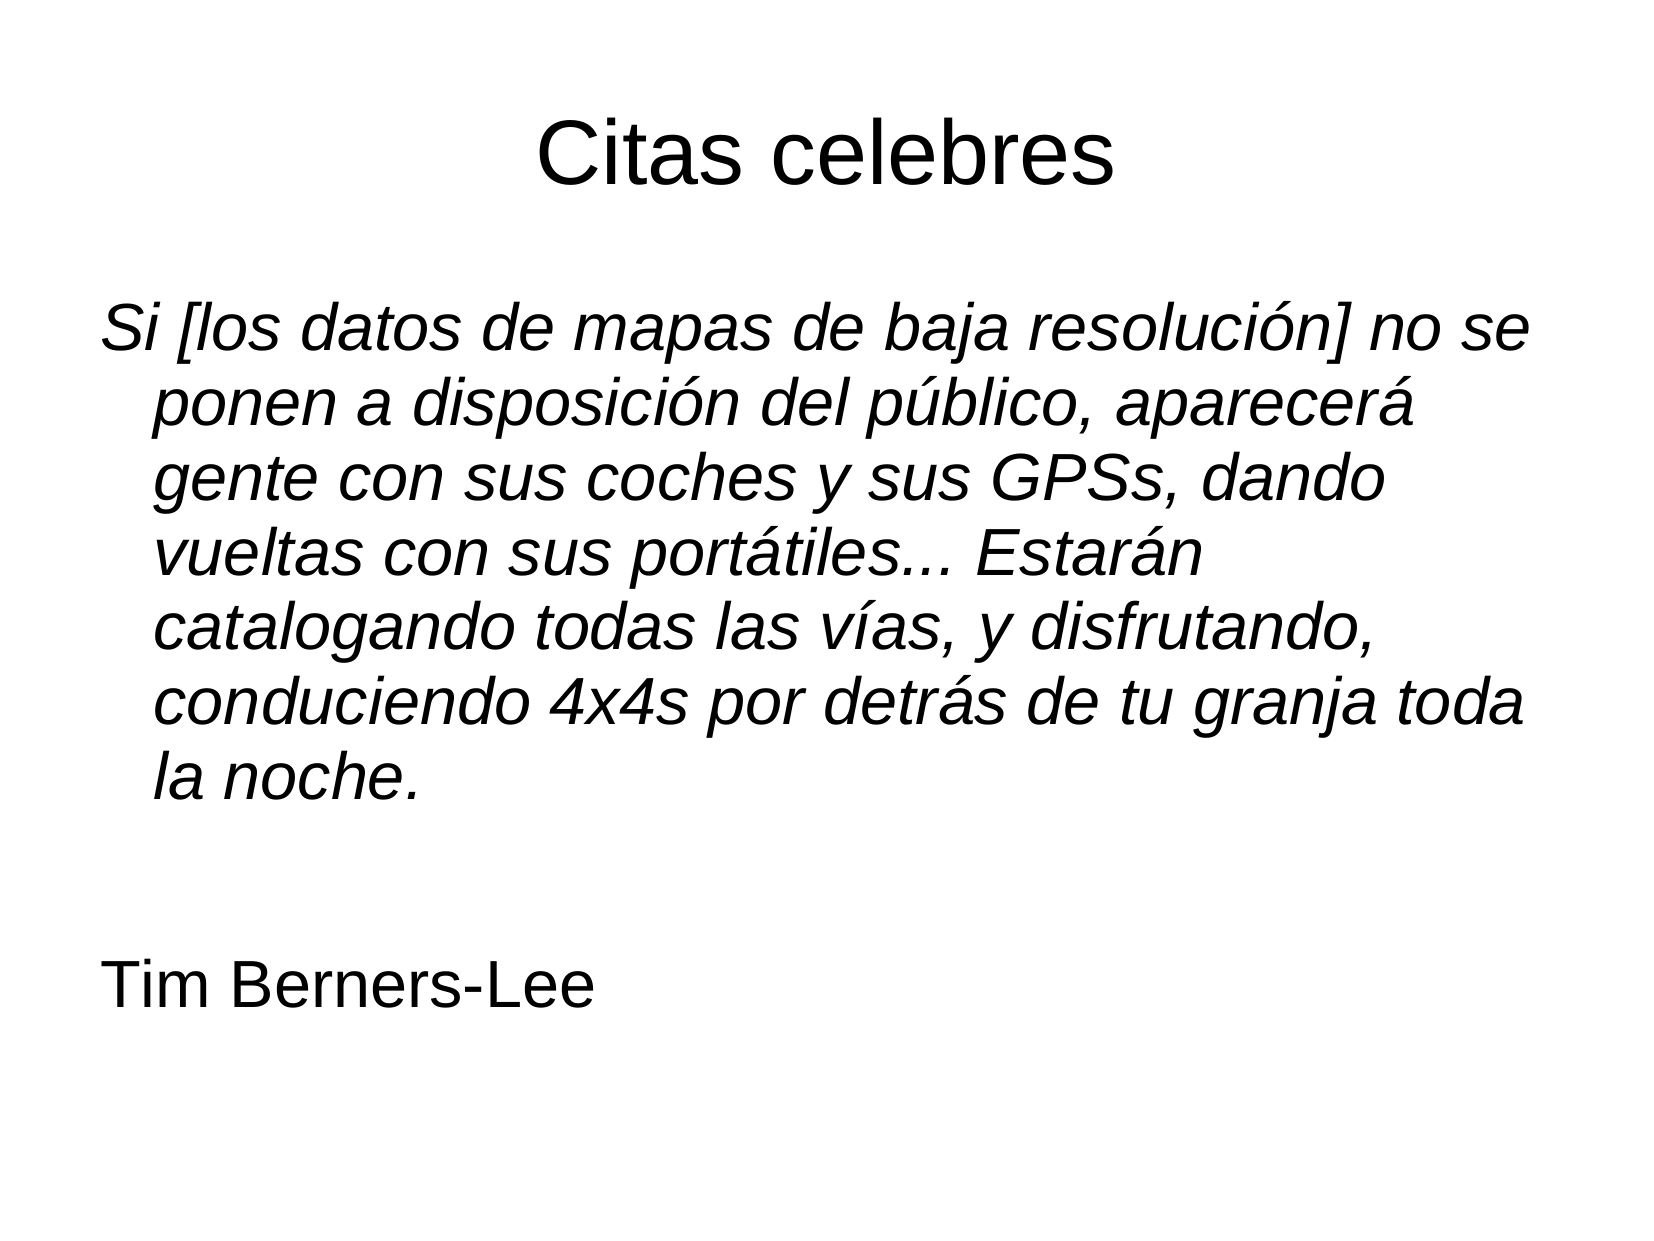

# Citas celebres
Si [los datos de mapas de baja resolución] no se ponen a disposición del público, aparecerá gente con sus coches y sus GPSs, dando vueltas con sus portátiles... Estarán catalogando todas las vías, y disfrutando, conduciendo 4x4s por detrás de tu granja toda la noche.
Tim Berners-Lee